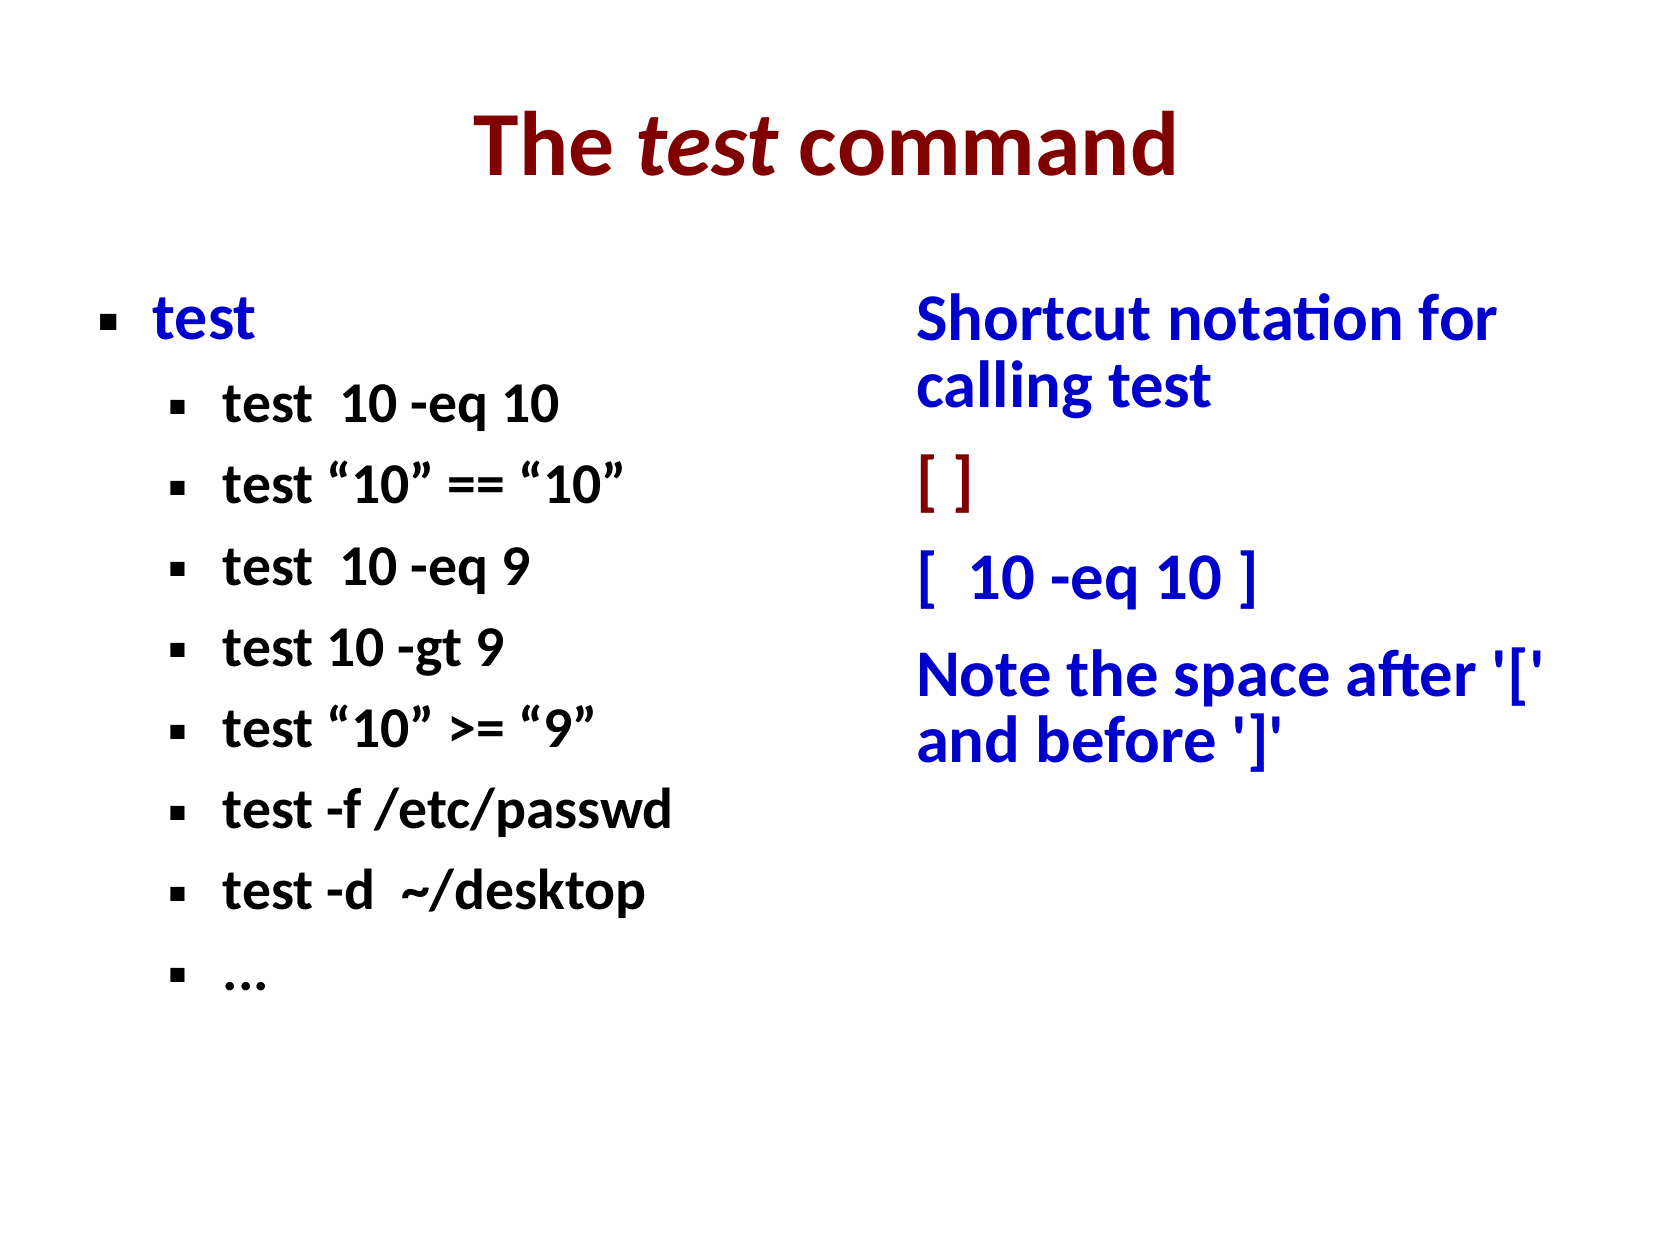

# The test command
test
test 10 -eq 10
test “10” == “10”
test 10 -eq 9
test 10 -gt 9
test “10” >= “9”
test -f /etc/passwd
test -d ~/desktop
...
Shortcut notation for calling test
[ ]
[ 10 -eq 10 ]
Note the space after '[' and before ']'